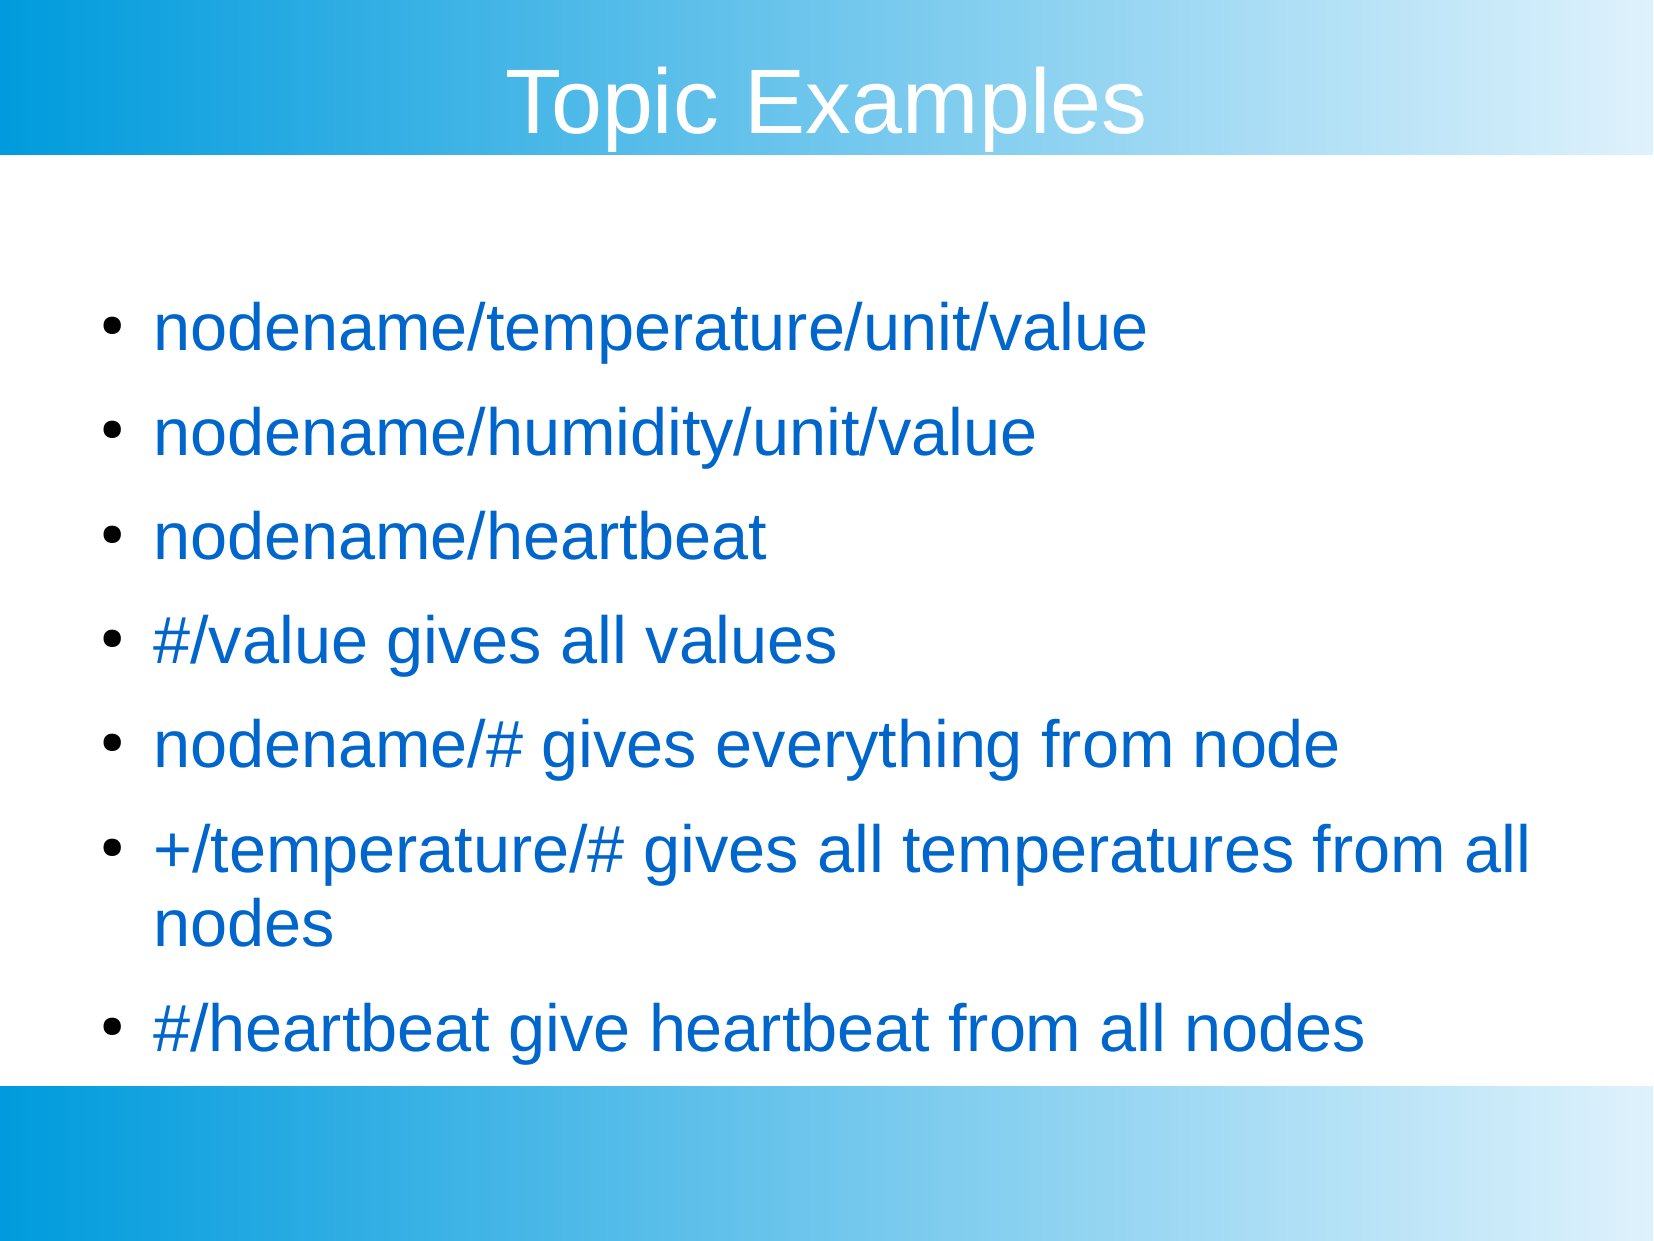

# Topic Examples
nodename/temperature/unit/value
nodename/humidity/unit/value
nodename/heartbeat
#/value gives all values
nodename/# gives everything from node
+/temperature/# gives all temperatures from all nodes
#/heartbeat give heartbeat from all nodes